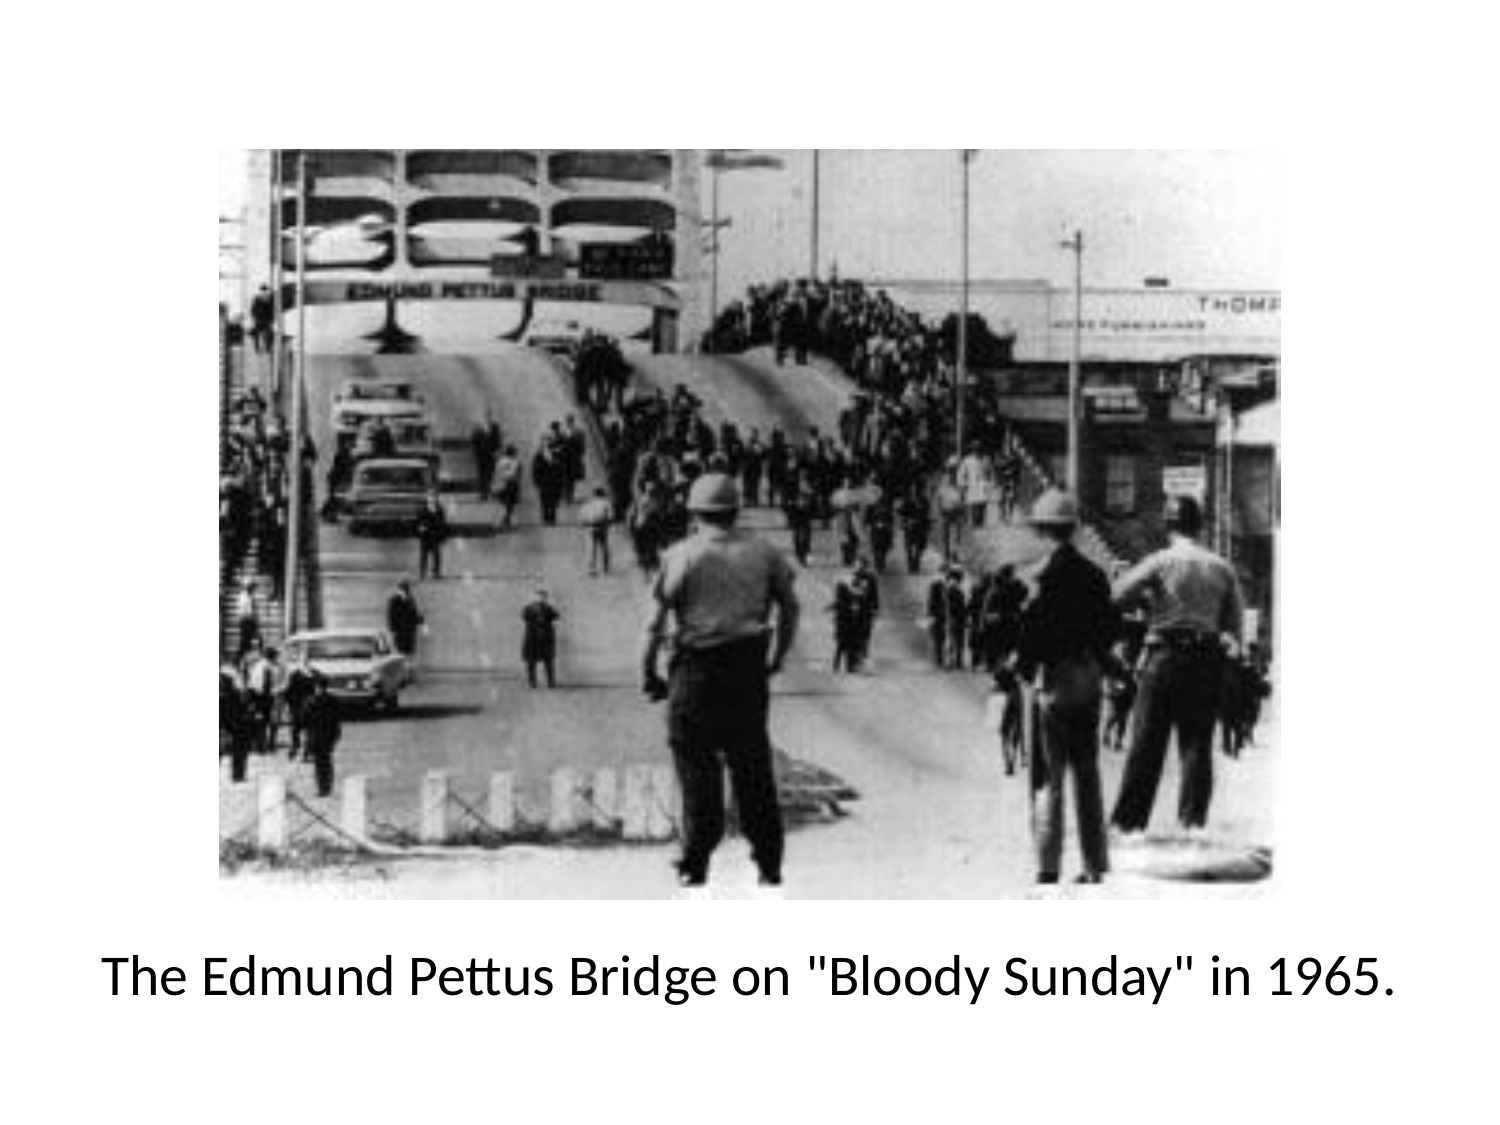

The Edmund Pettus Bridge on "Bloody Sunday" in 1965.